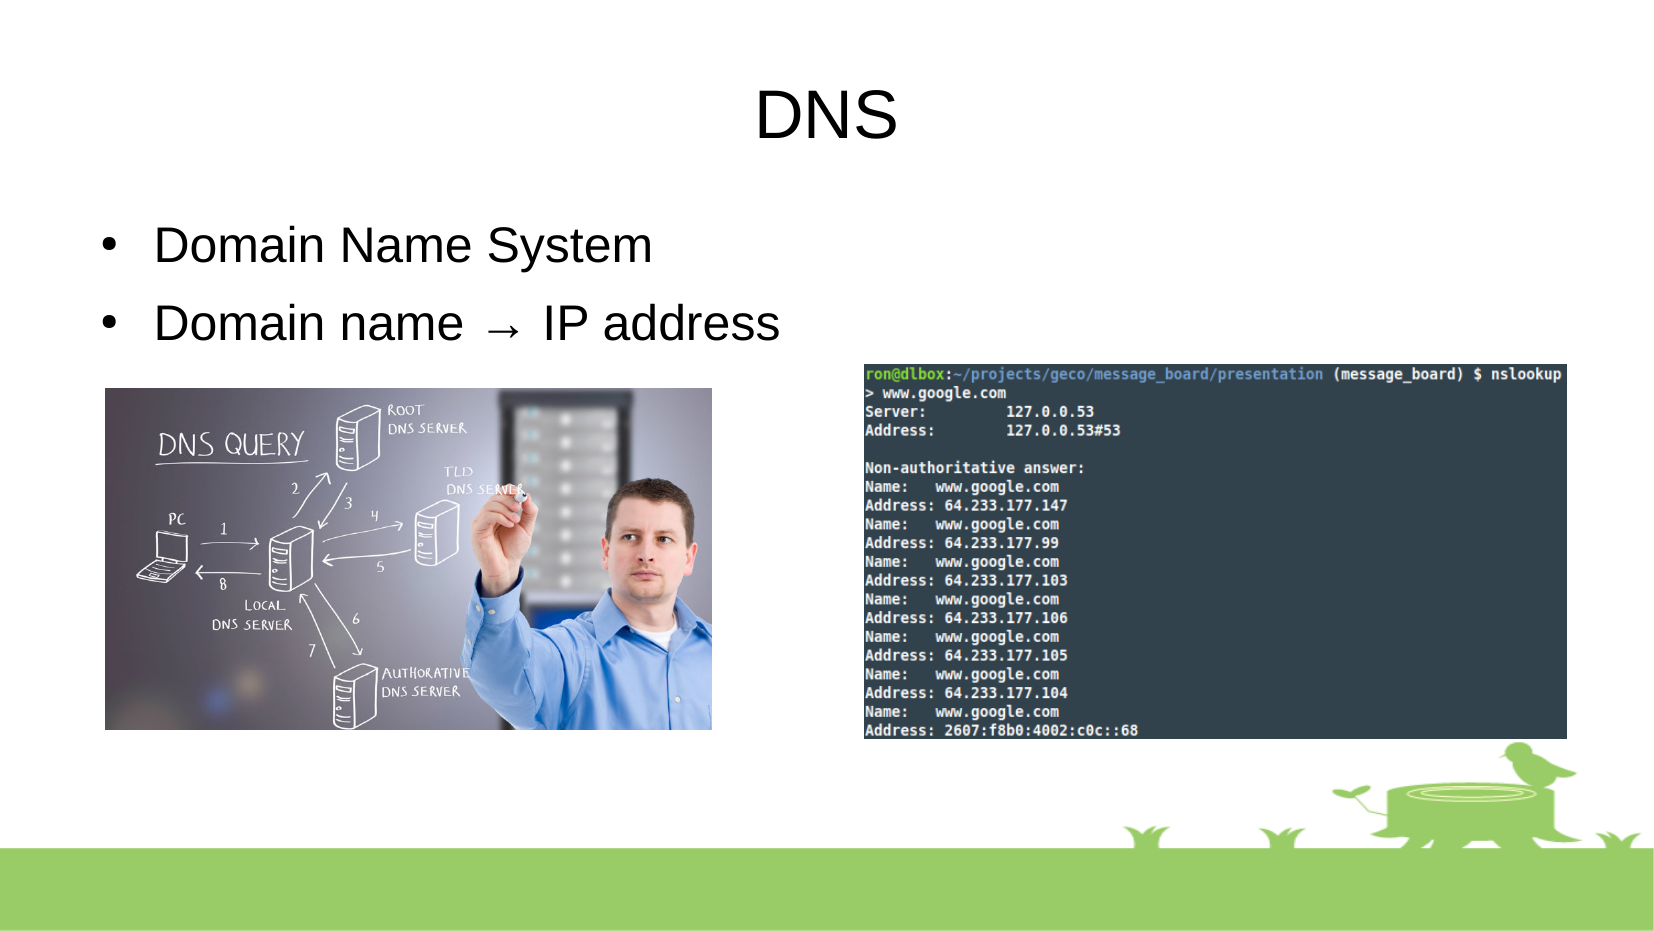

# DNS
Domain Name System
Domain name → IP address